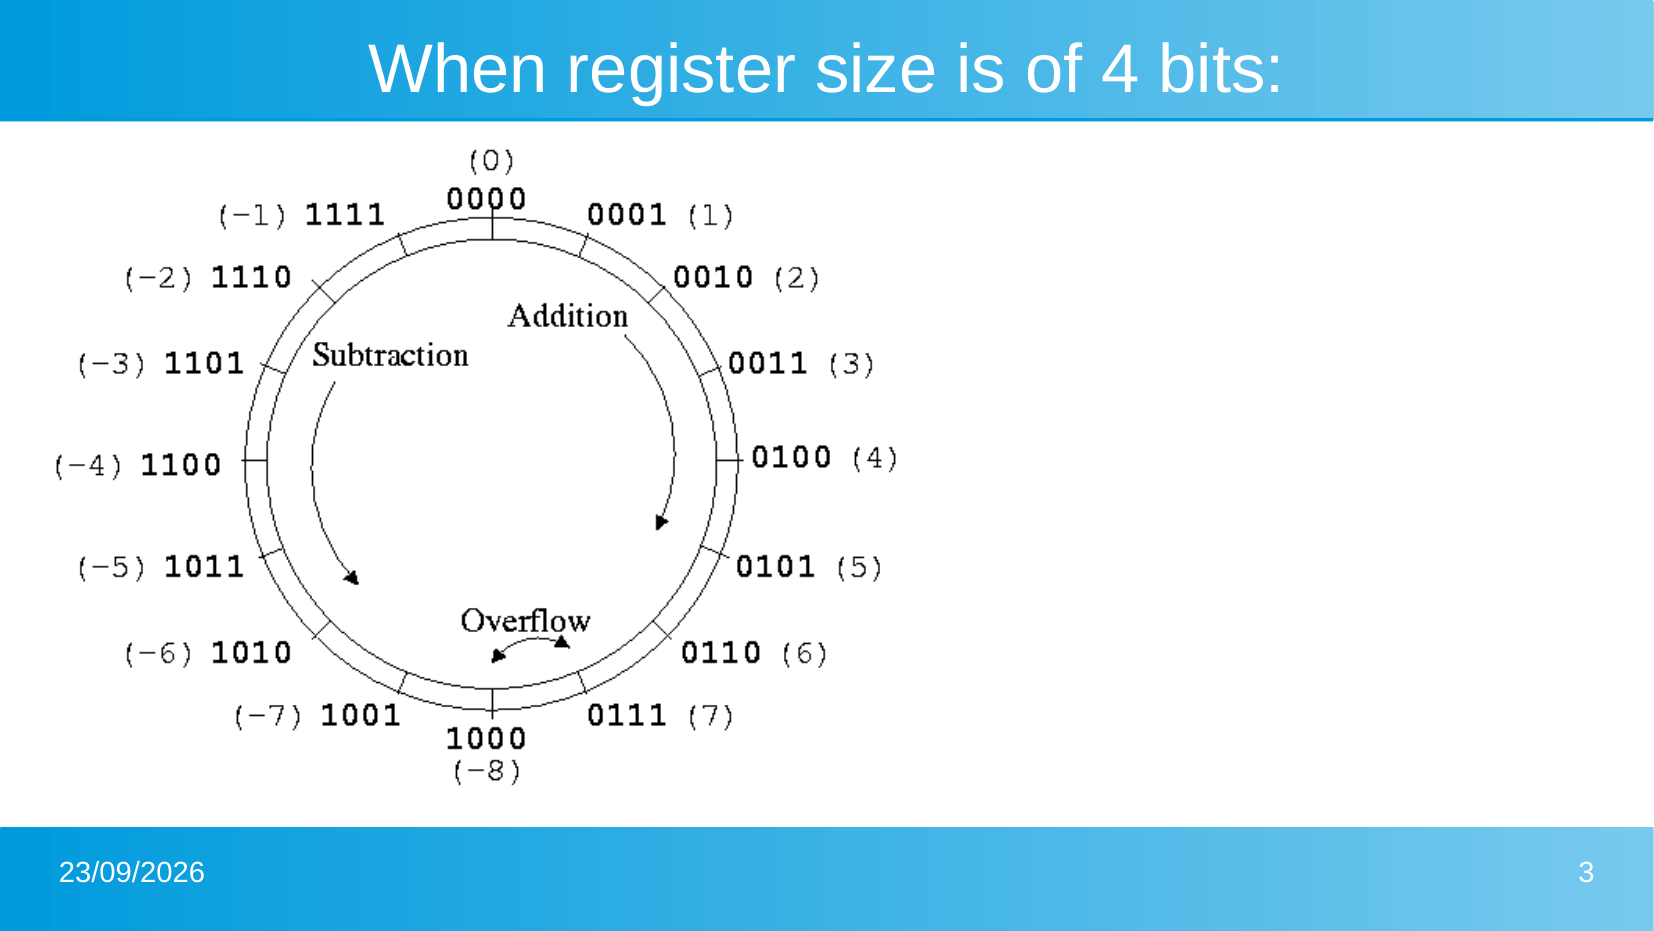

# When register size is of 4 bits:
3